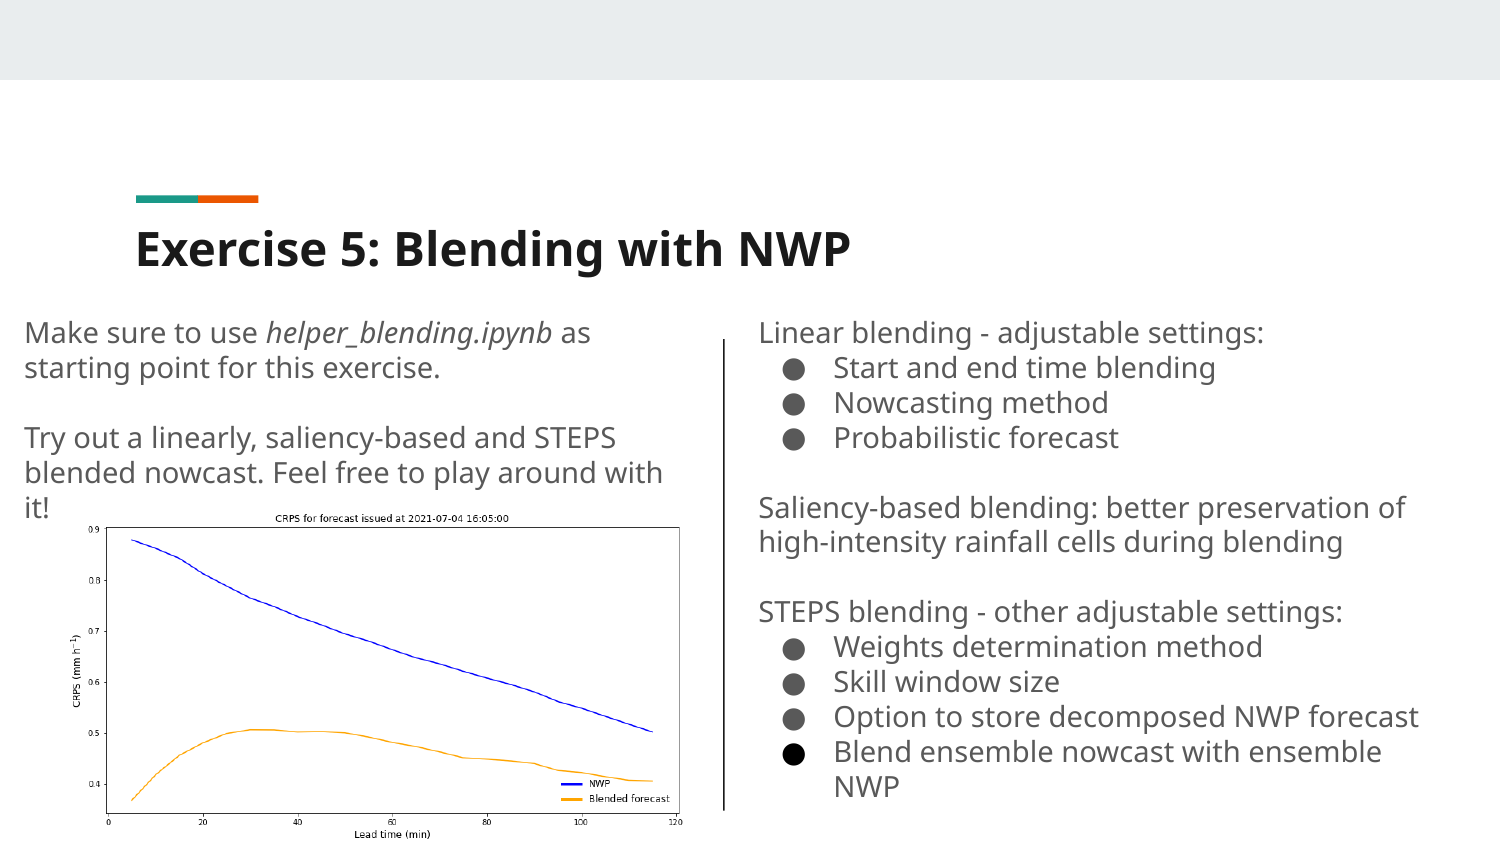

# Exercise 5: Blending with NWP
Make sure to use helper_blending.ipynb as starting point for this exercise.
Try out a linearly, saliency-based and STEPS blended nowcast. Feel free to play around with it!
Linear blending - adjustable settings:
Start and end time blending
Nowcasting method
Probabilistic forecast
Saliency-based blending: better preservation of high-intensity rainfall cells during blending
STEPS blending - other adjustable settings:
Weights determination method
Skill window size
Option to store decomposed NWP forecast
Blend ensemble nowcast with ensemble NWP